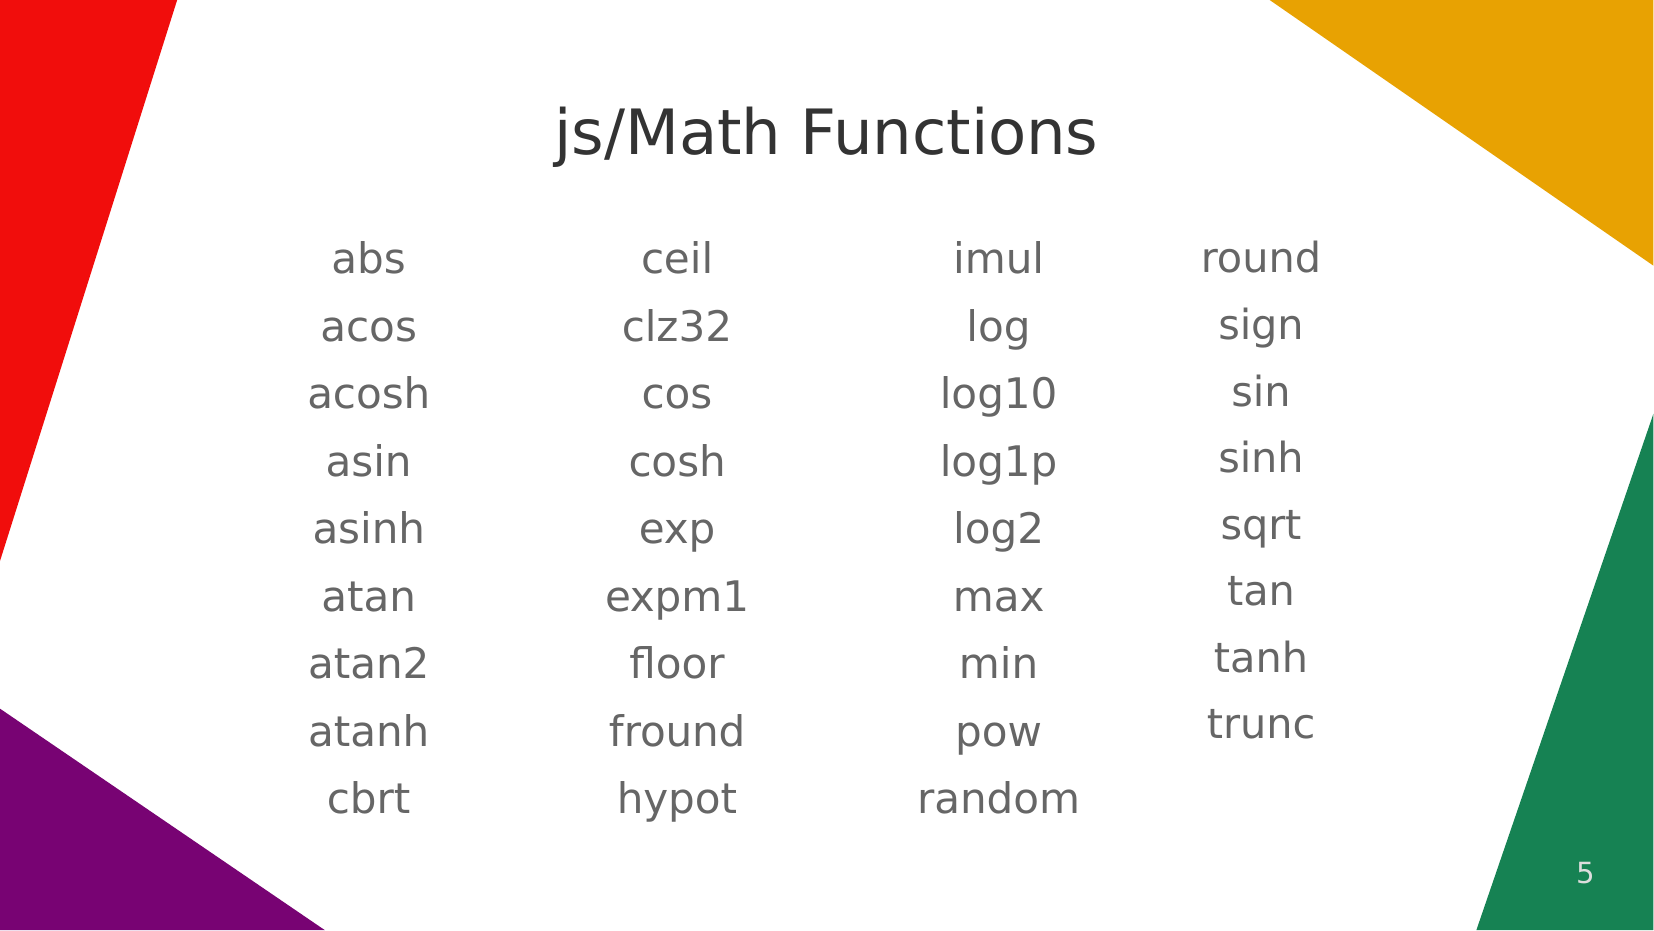

# js/Math Functions
abs
acos
acosh
asin
asinh
atan
atan2
atanh
cbrt
ceil
clz32
cos
cosh
exp
expm1
floor
fround
hypot
imul
log
log10
log1p
log2
max
min
pow
random
round
sign
sin
sinh
sqrt
tan
tanh
trunc
5